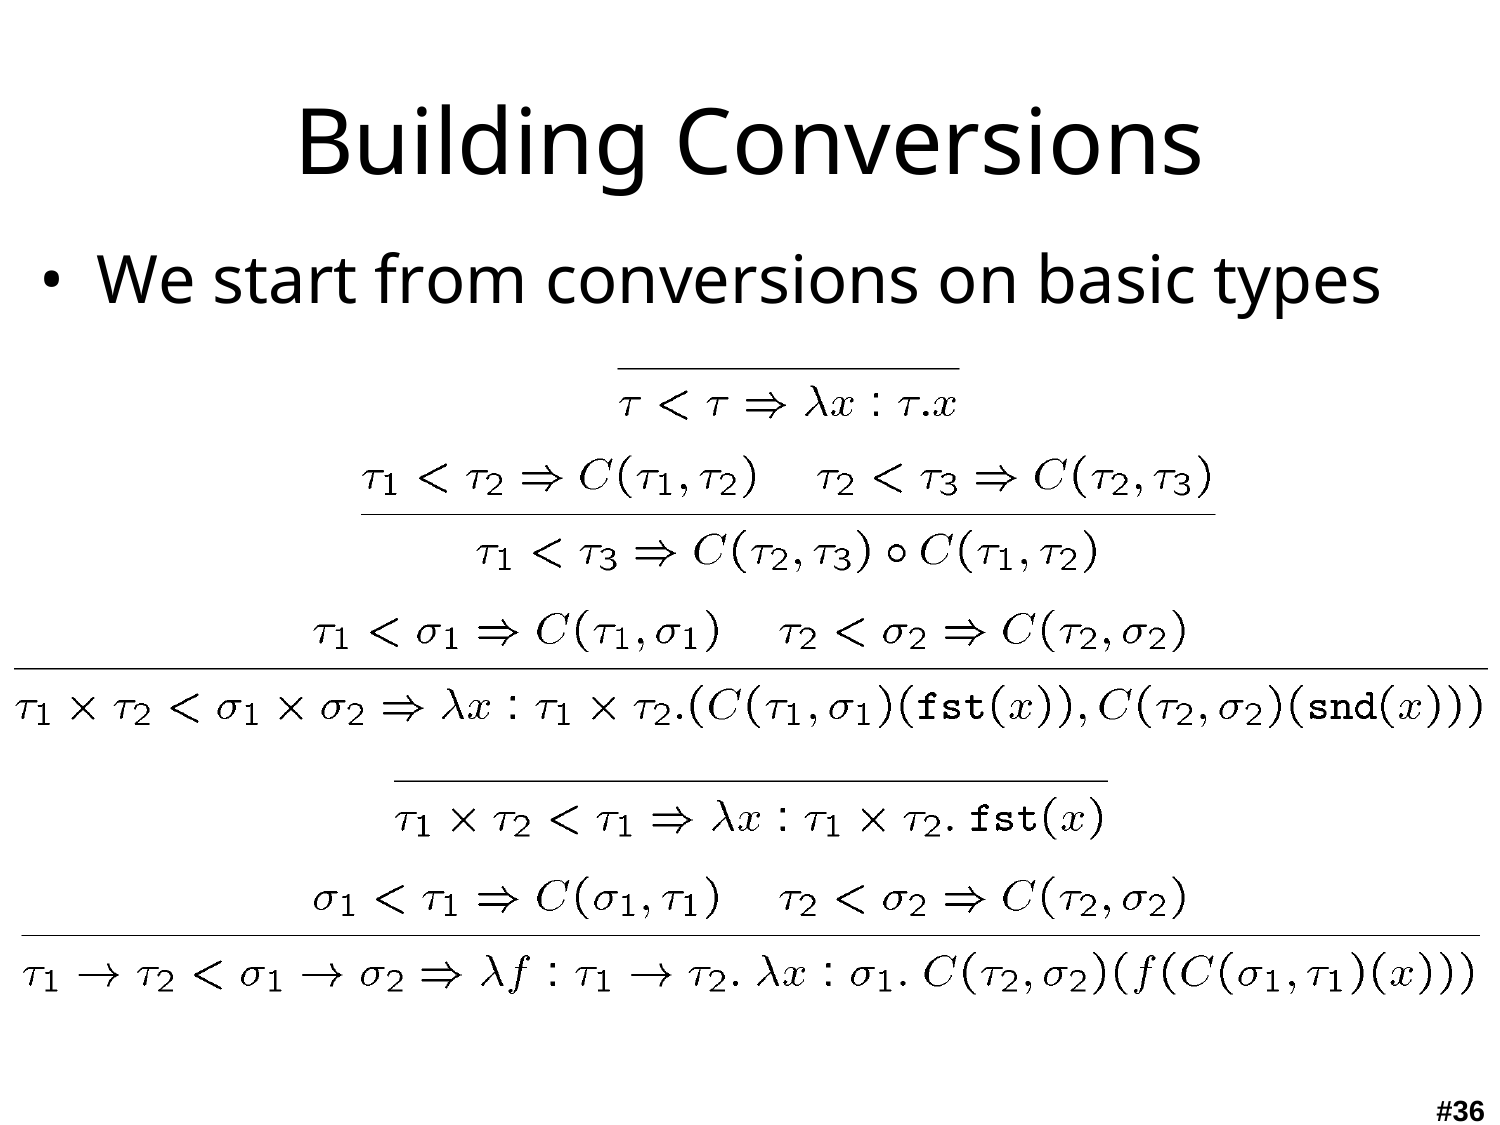

# Building Conversions
We start from conversions on basic types
36